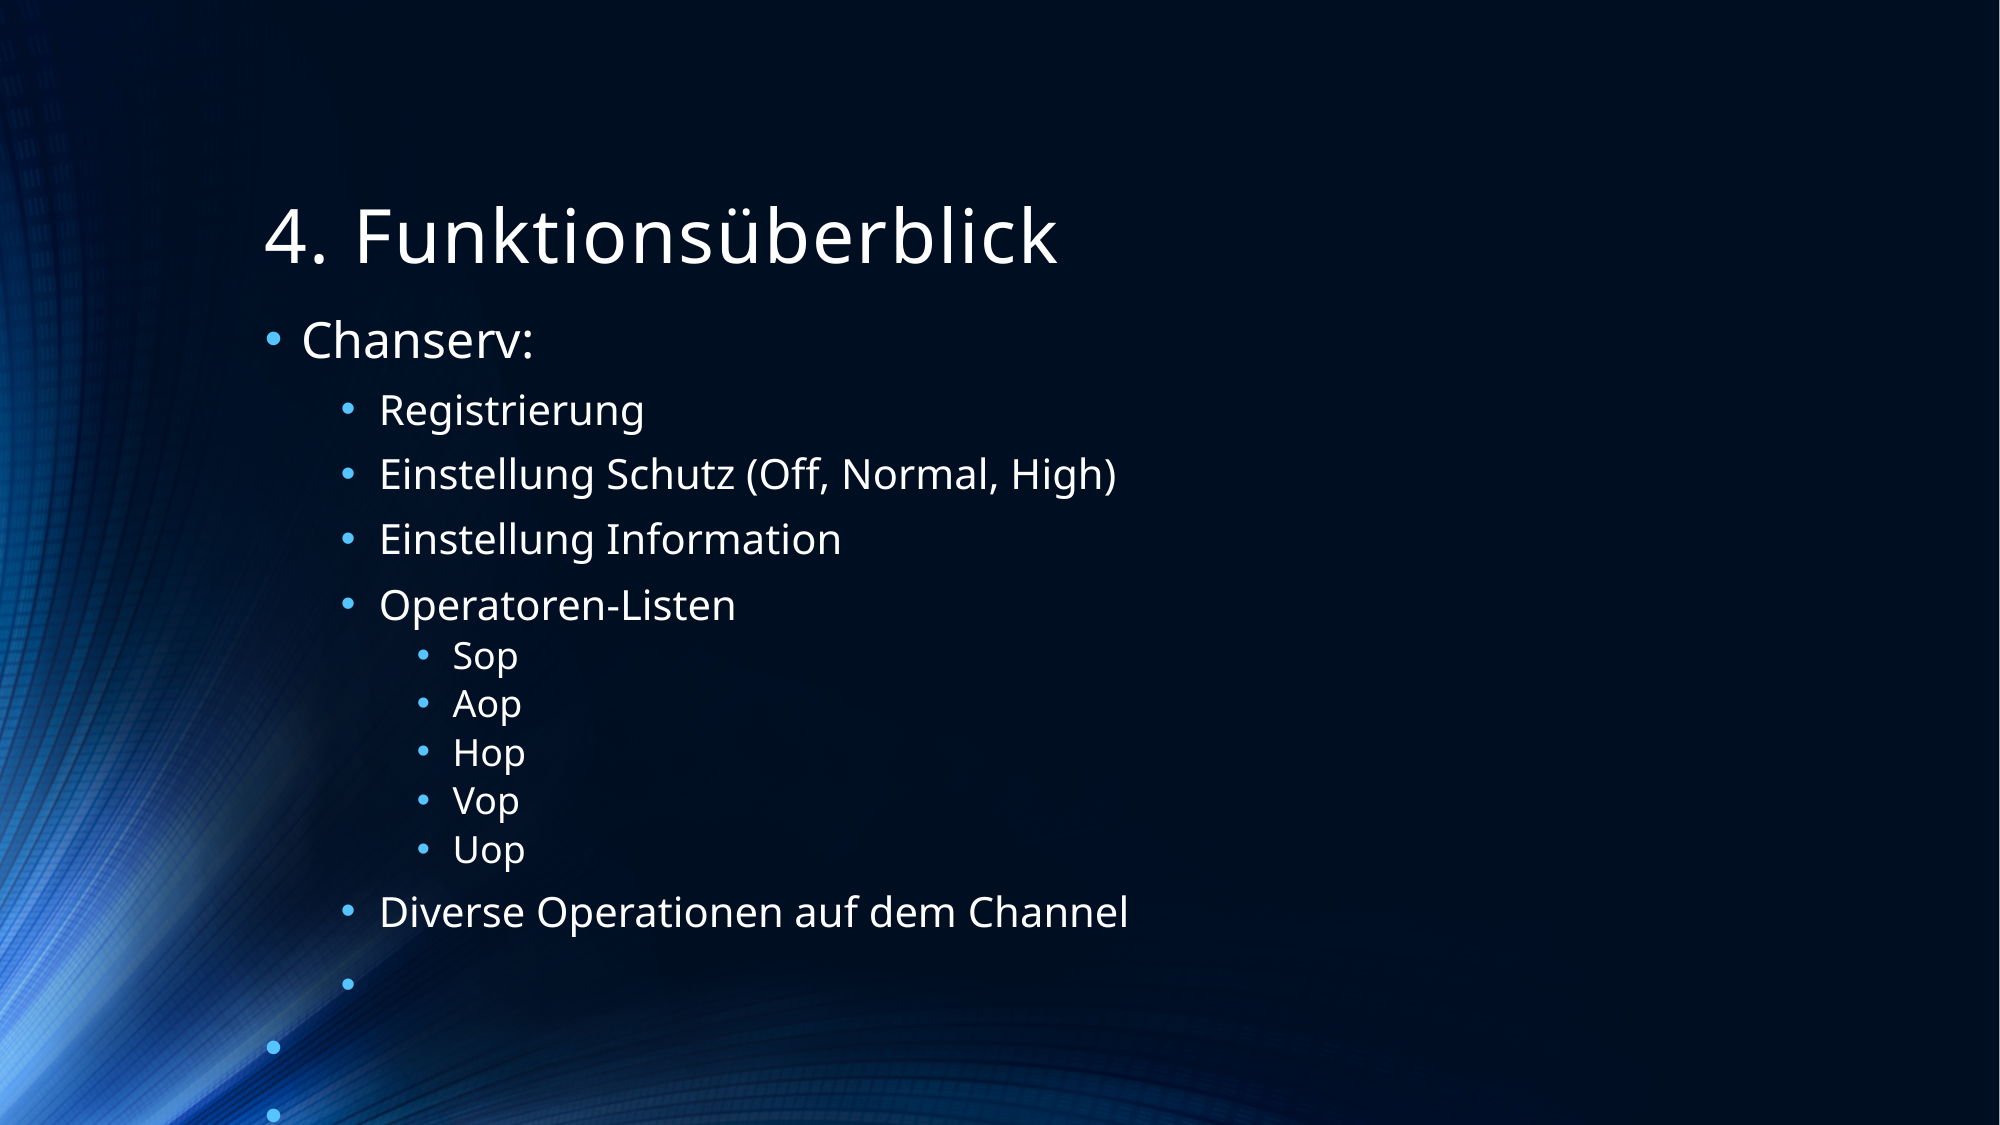

# 4. Funktionsüberblick
Chanserv:
Registrierung
Einstellung Schutz (Off, Normal, High)
Einstellung Information
Operatoren-Listen
Sop
Aop
Hop
Vop
Uop
Diverse Operationen auf dem Channel